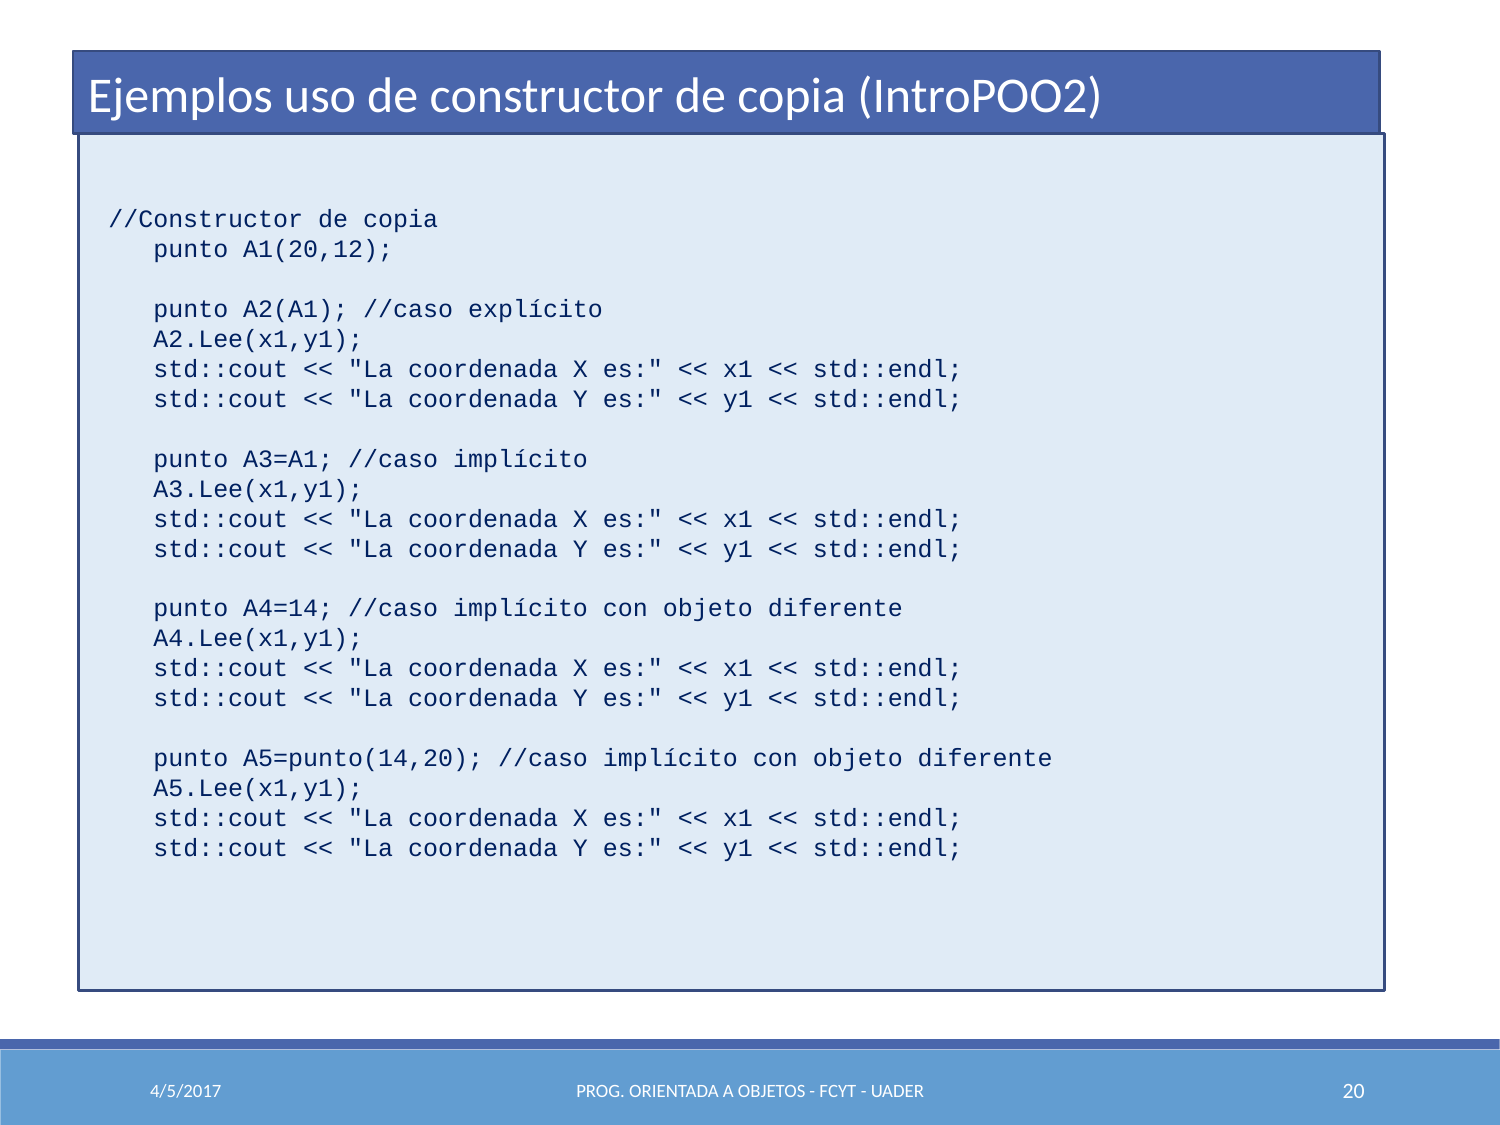

Ejemplos uso de constructor de copia (IntroPOO2)
 //Constructor de copia
 punto A1(20,12);
 punto A2(A1); //caso explícito
 A2.Lee(x1,y1);
 std::cout << "La coordenada X es:" << x1 << std::endl;
 std::cout << "La coordenada Y es:" << y1 << std::endl;
 punto A3=A1; //caso implícito
 A3.Lee(x1,y1);
 std::cout << "La coordenada X es:" << x1 << std::endl;
 std::cout << "La coordenada Y es:" << y1 << std::endl;
 punto A4=14; //caso implícito con objeto diferente
 A4.Lee(x1,y1);
 std::cout << "La coordenada X es:" << x1 << std::endl;
 std::cout << "La coordenada Y es:" << y1 << std::endl;
 punto A5=punto(14,20); //caso implícito con objeto diferente
 A5.Lee(x1,y1);
 std::cout << "La coordenada X es:" << x1 << std::endl;
 std::cout << "La coordenada Y es:" << y1 << std::endl;
4/5/2017
Prog. Orientada a Objetos - FCyT - UADER